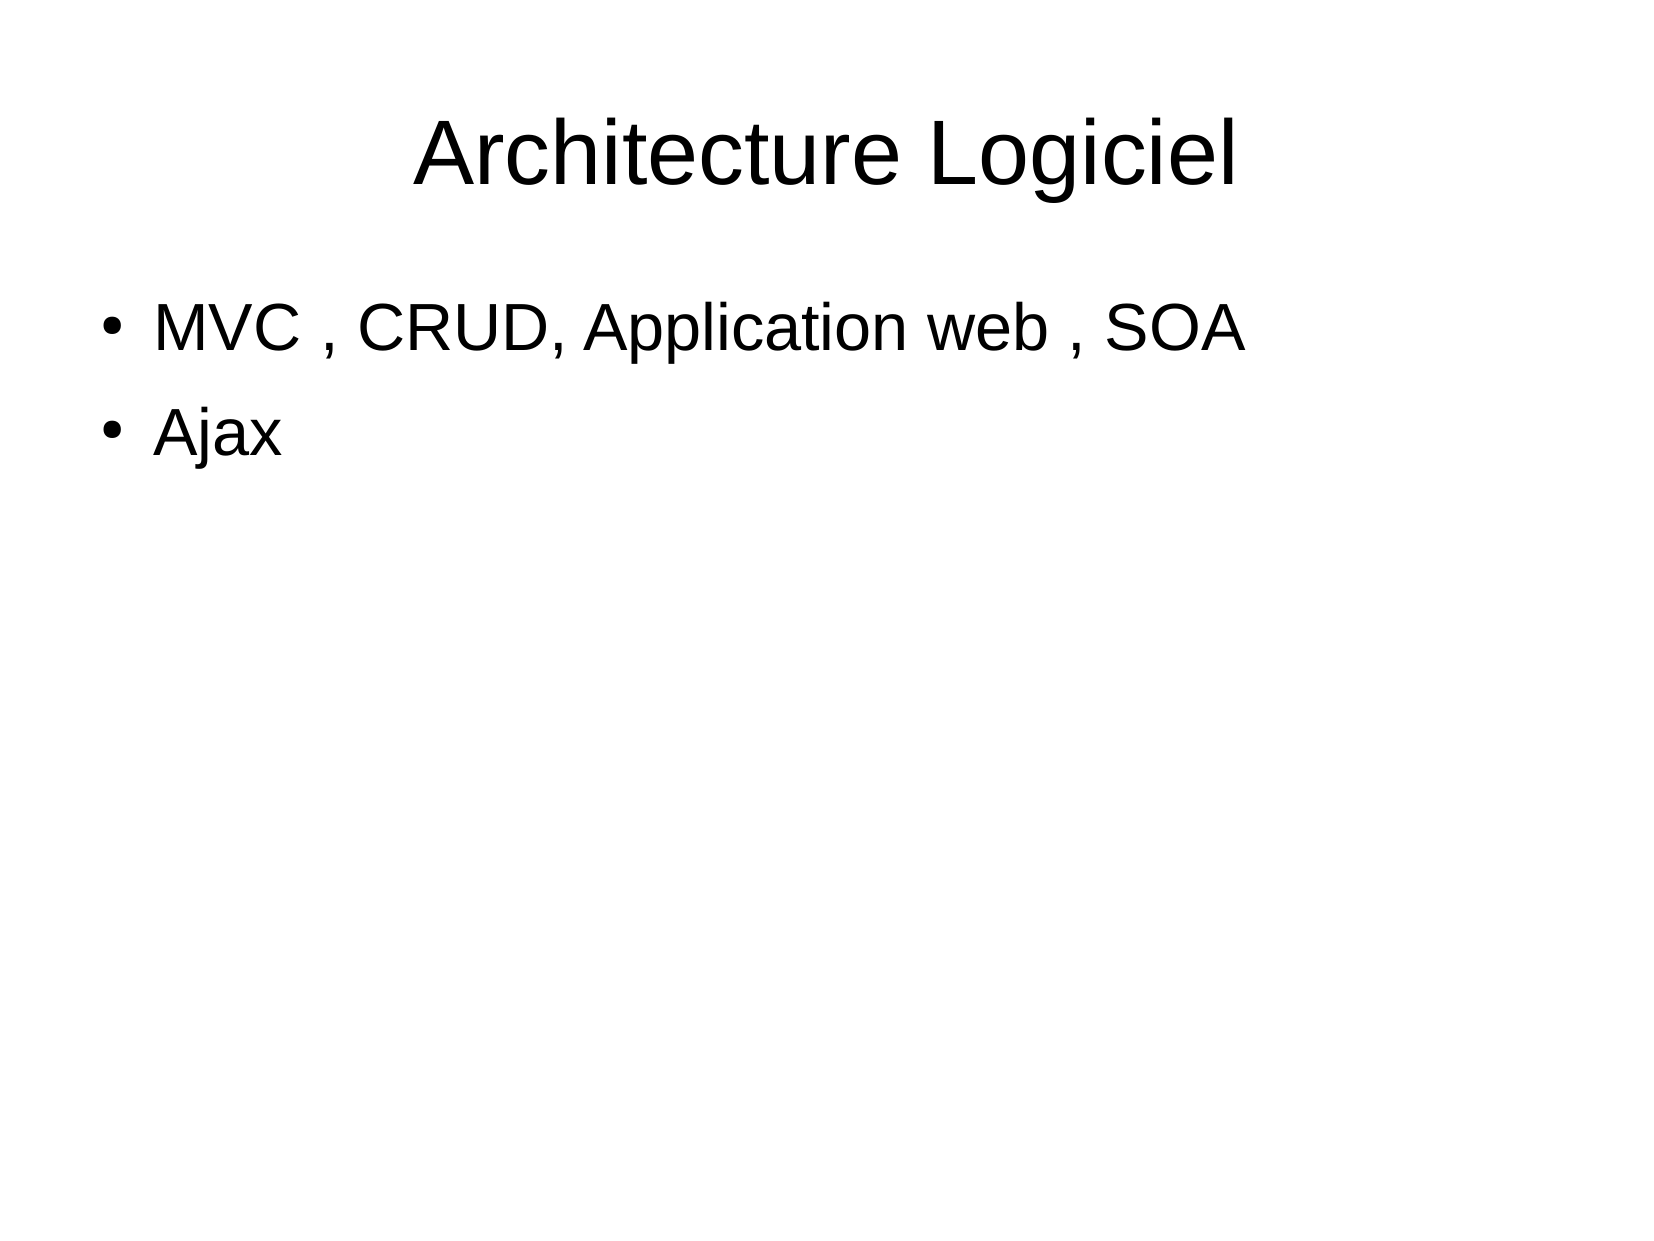

# Architecture Logiciel
MVC , CRUD, Application web , SOA
Ajax